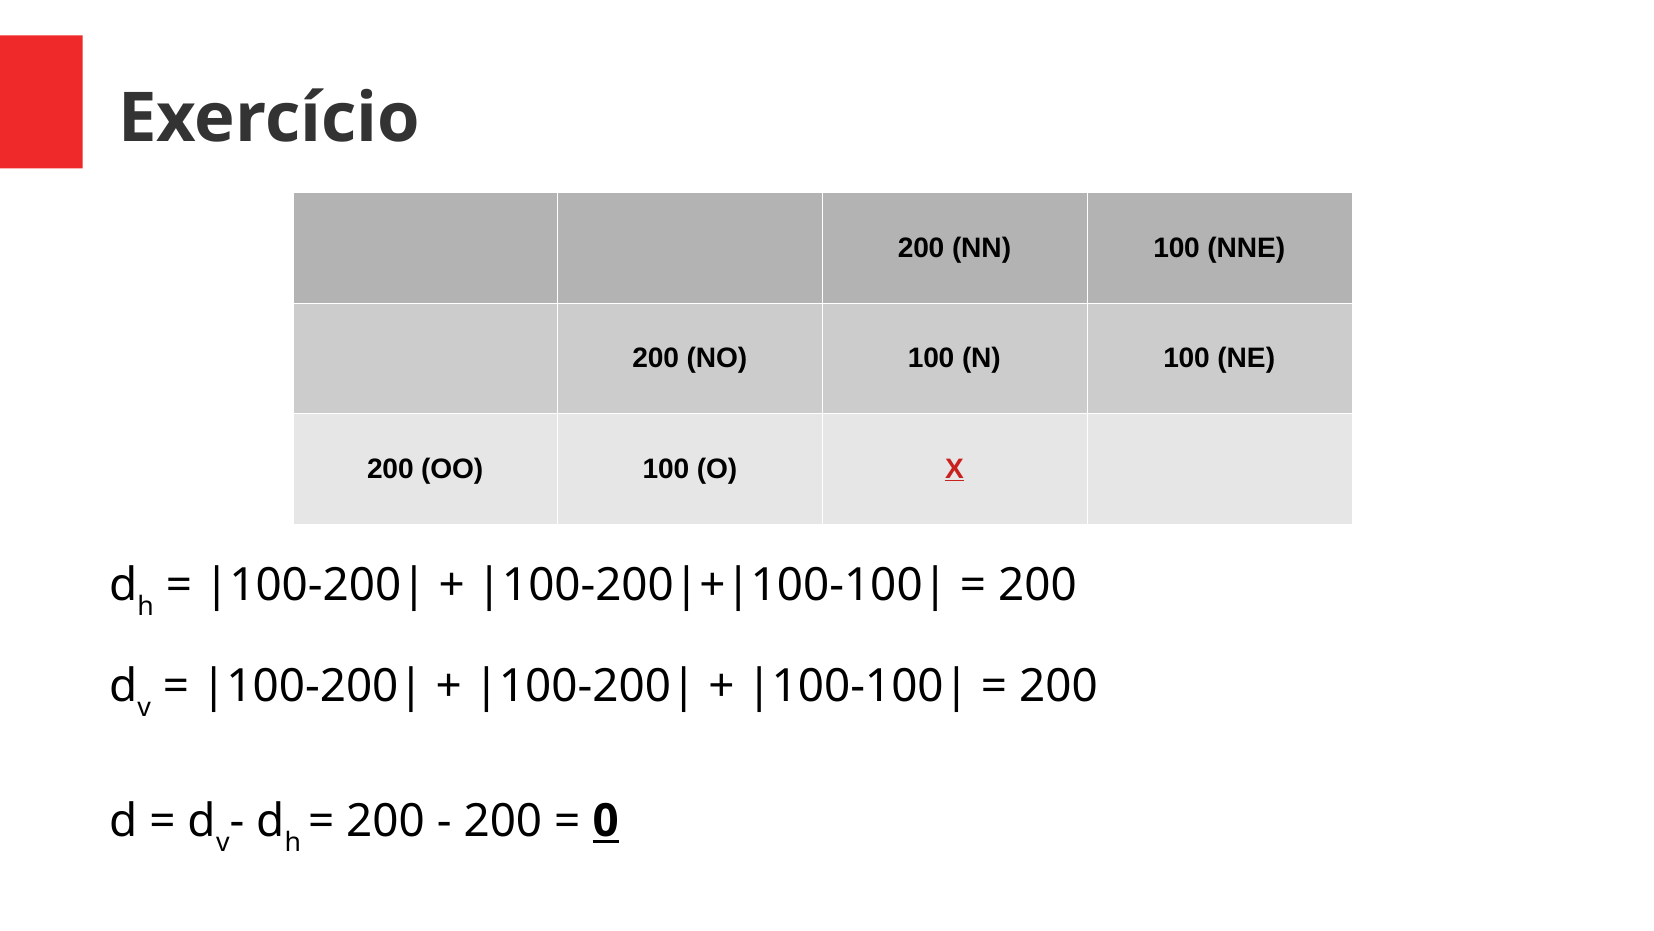

# Exercício
| | | 200 (NN) | 100 (NNE) |
| --- | --- | --- | --- |
| | 200 (NO) | 100 (N) | 100 (NE) |
| 200 (OO) | 100 (O) | X | |
dh = |100-200| + |100-200|+|100-100| = 200
dv = |100-200| + |100-200| + |100-100| = 200
d = dv- dh = 200 - 200 = 0